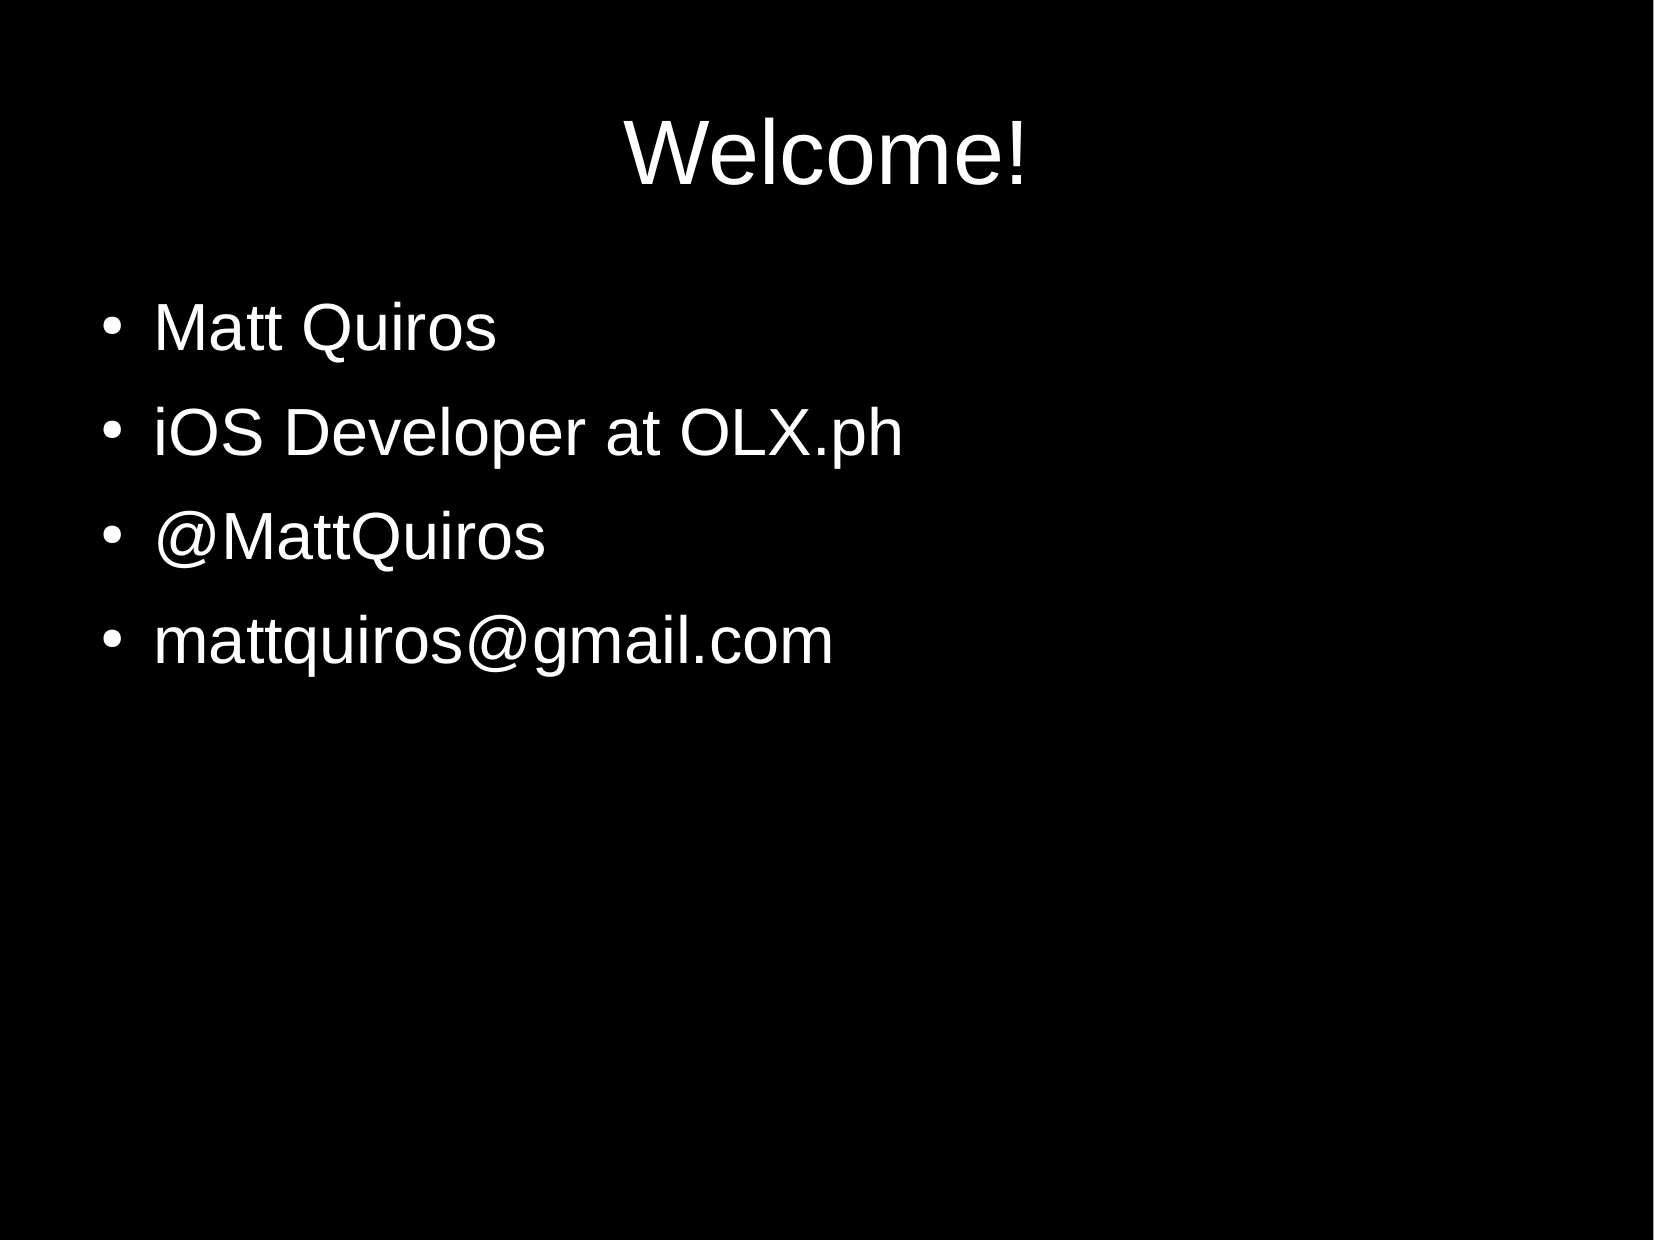

# Welcome!
Matt Quiros
iOS Developer at OLX.ph
@MattQuiros
mattquiros@gmail.com